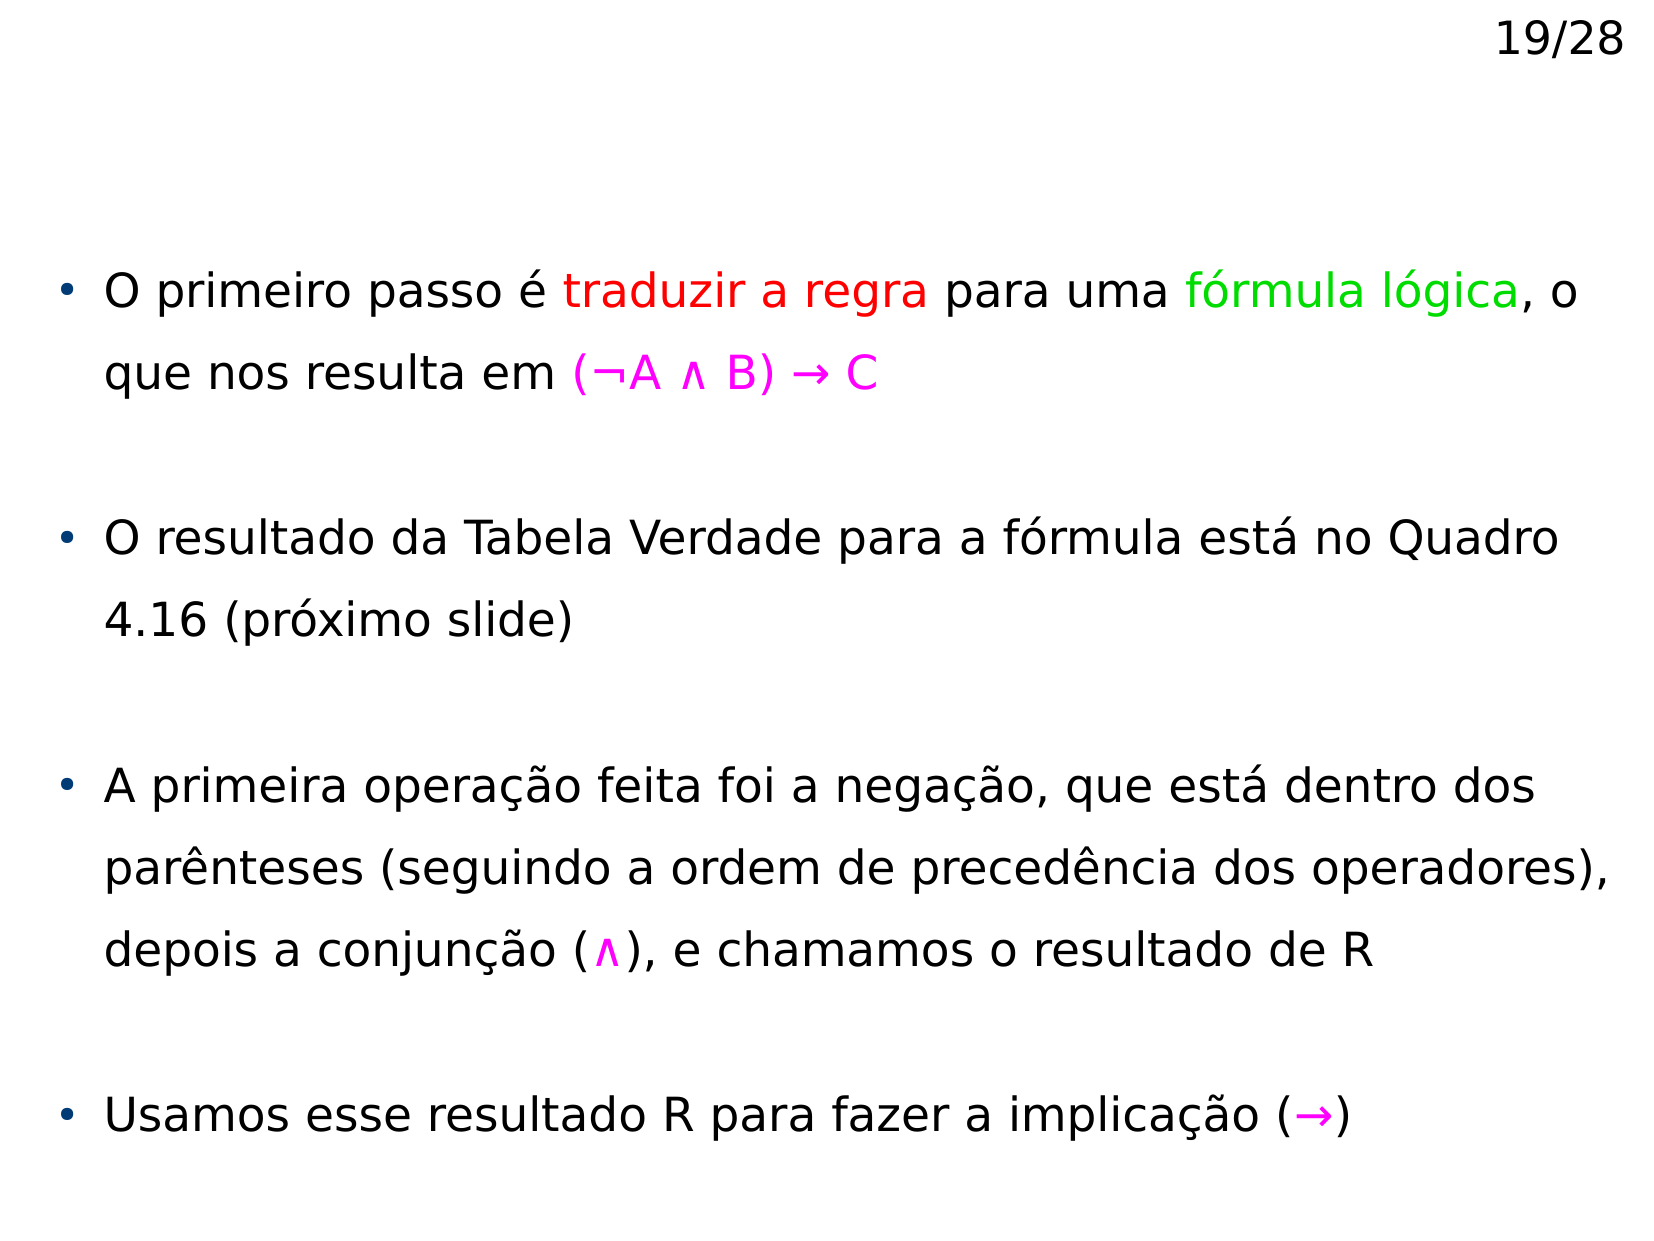

19
#
O primeiro passo é traduzir a regra para uma fórmula lógica, o que nos resulta em (¬A ∧ B) → C
O resultado da Tabela Verdade para a fórmula está no Quadro 4.16 (próximo slide)
A primeira operação feita foi a negação, que está dentro dos parênteses (seguindo a ordem de precedência dos operadores), depois a conjunção (∧), e chamamos o resultado de R
Usamos esse resultado R para fazer a implicação (→)